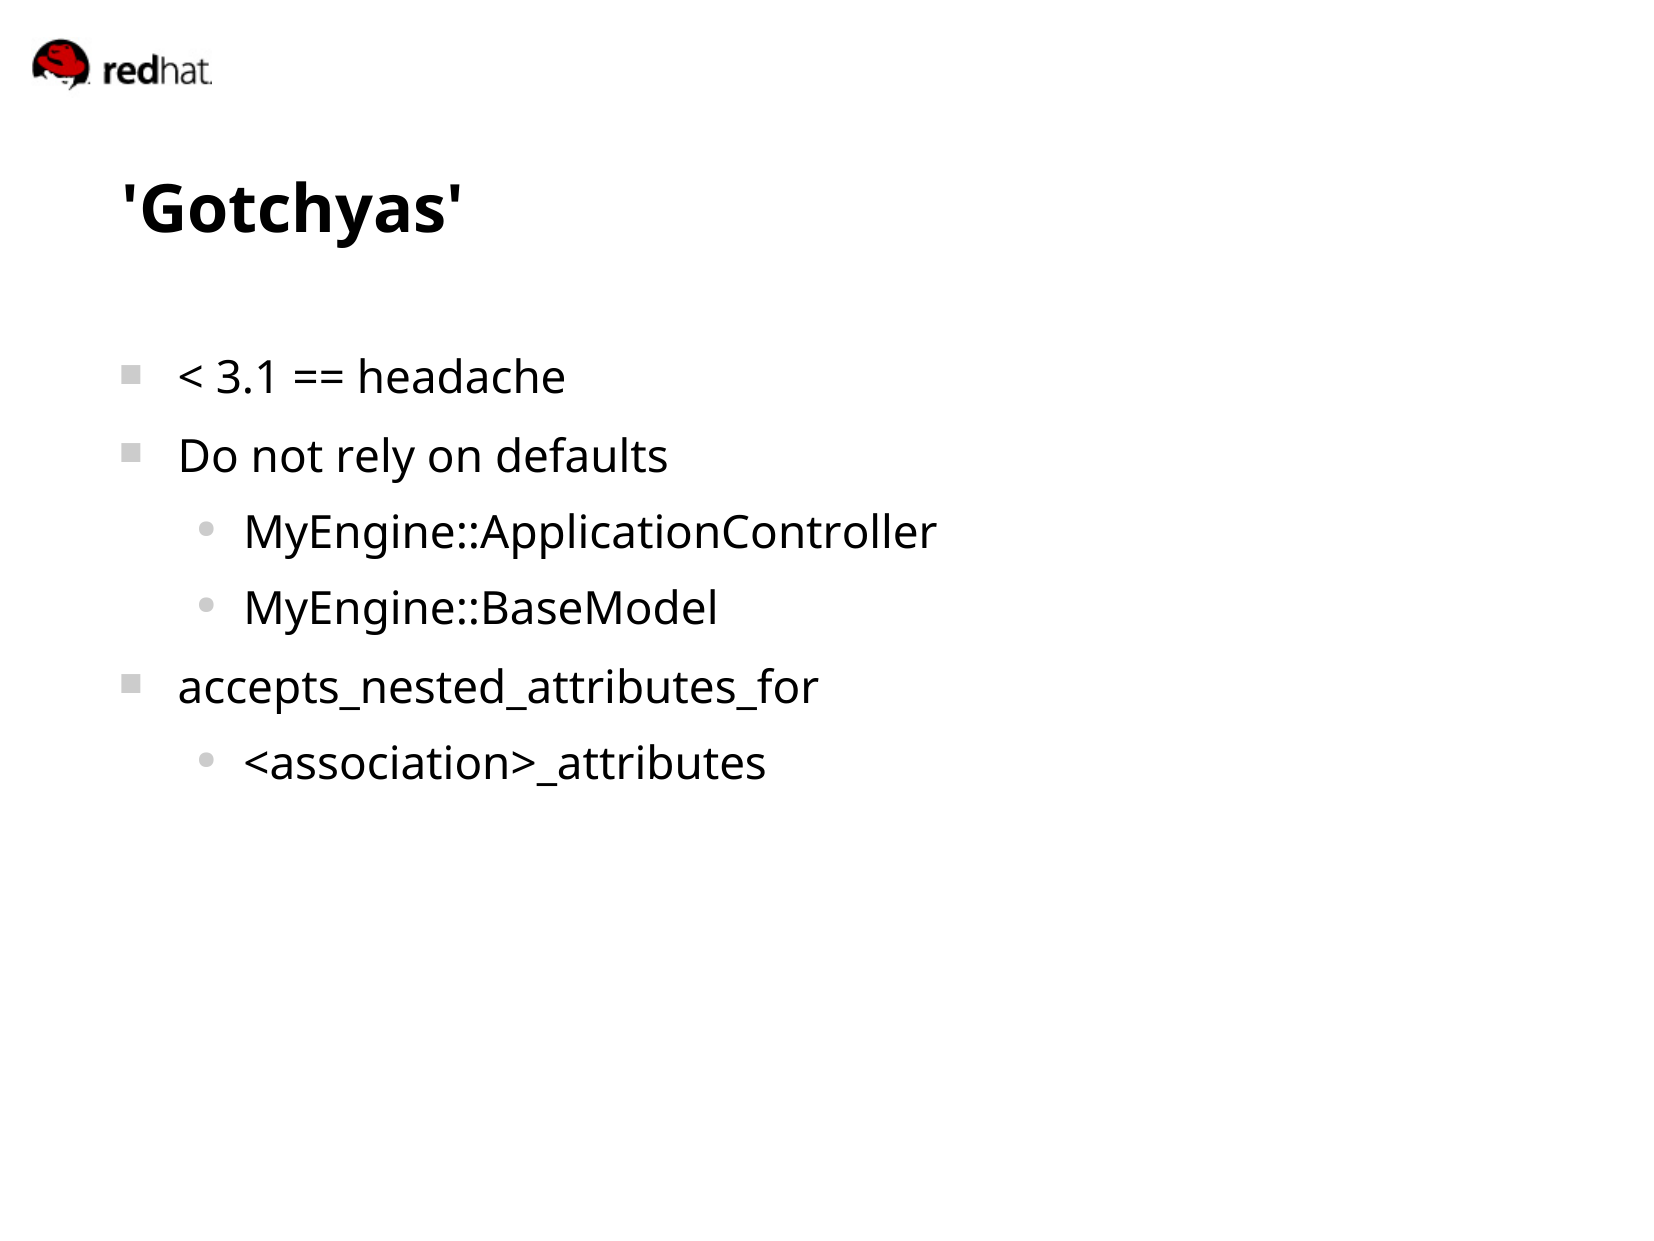

# 'Gotchyas'
< 3.1 == headache
Do not rely on defaults
MyEngine::ApplicationController
MyEngine::BaseModel
accepts_nested_attributes_for
<association>_attributes